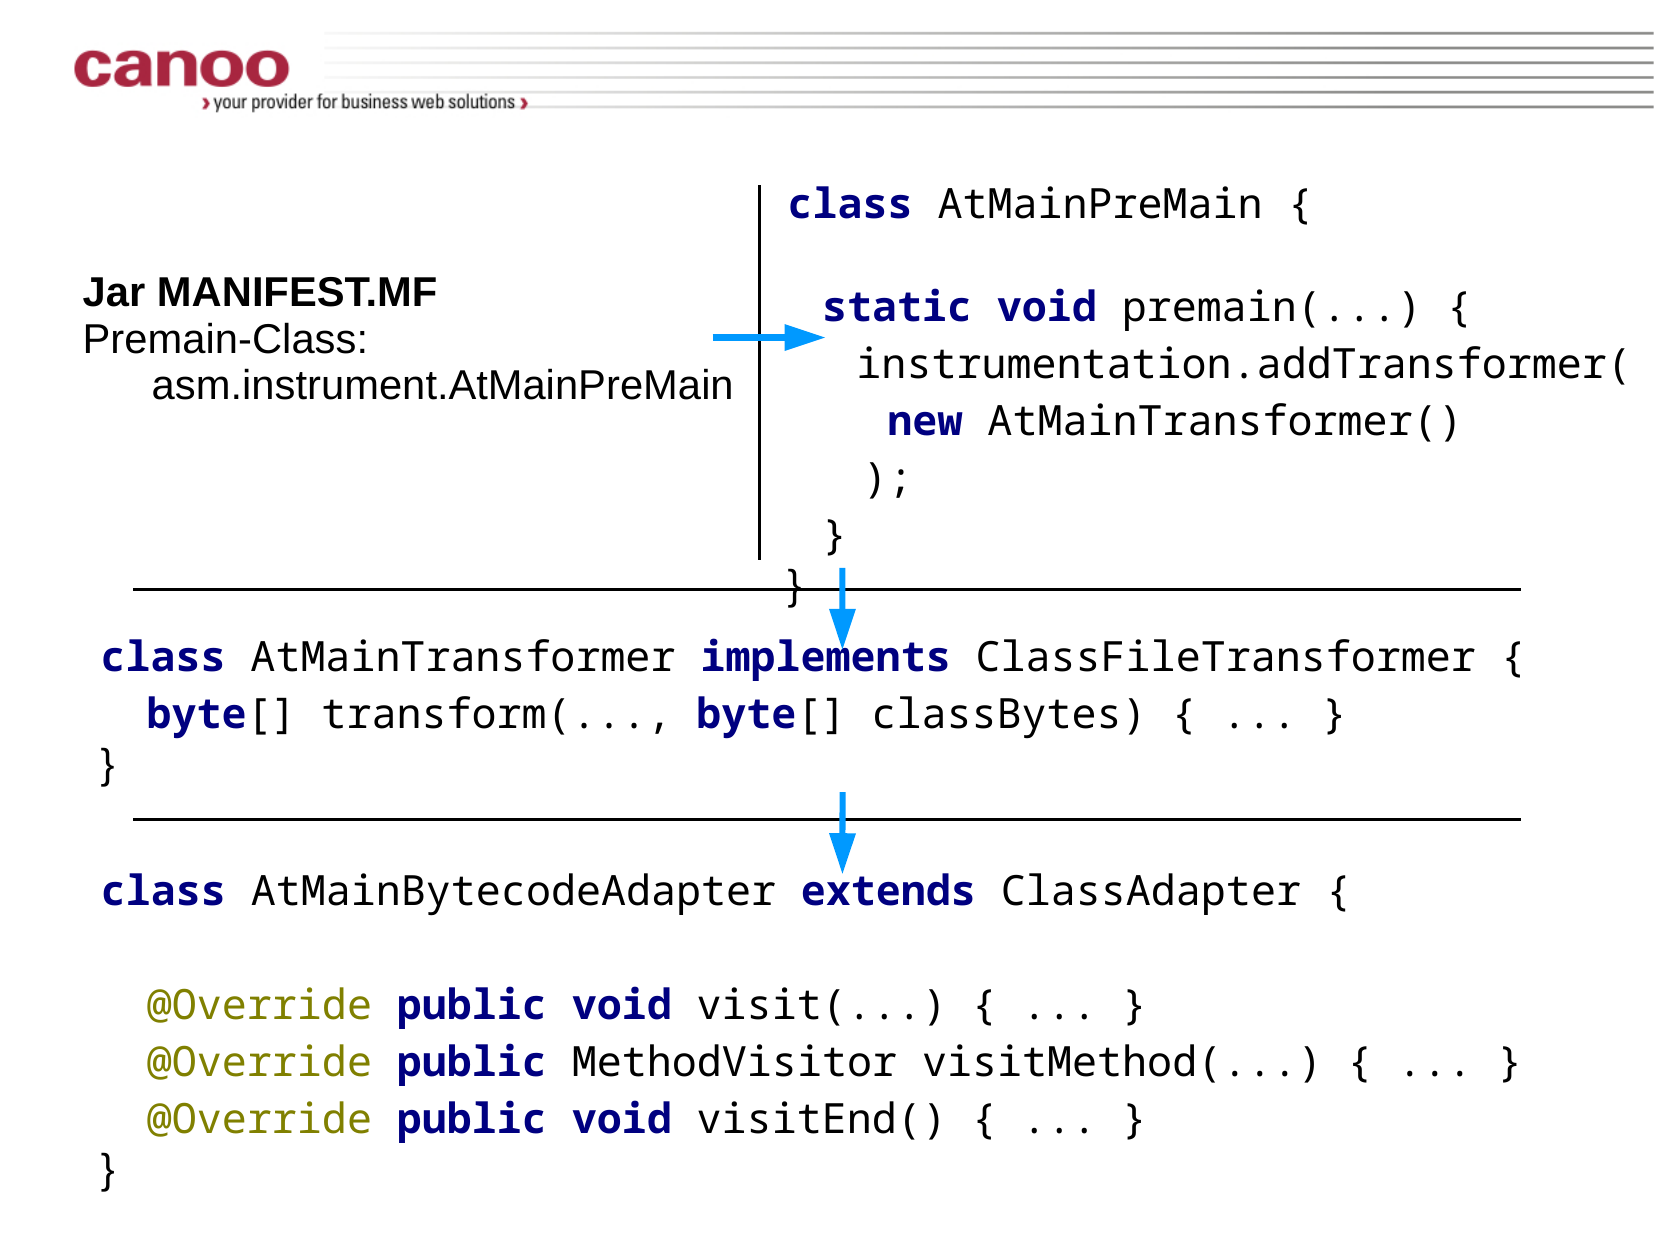

Jar MANIFEST.MF
Premain-Class:
 asm.instrument.AtMainPreMain
class AtMainPreMain {
 static void premain(...) {
 instrumentation.addTransformer(
 new AtMainTransformer()
 );
 }
}
# class AtMainTransformer implements ClassFileTransformer {
 byte[] transform(..., byte[] classBytes) { ... }
}
class AtMainBytecodeAdapter extends ClassAdapter {
 @Override public void visit(...) { ... }
 @Override public MethodVisitor visitMethod(...) { ... }
 @Override public void visitEnd() { ... }
}